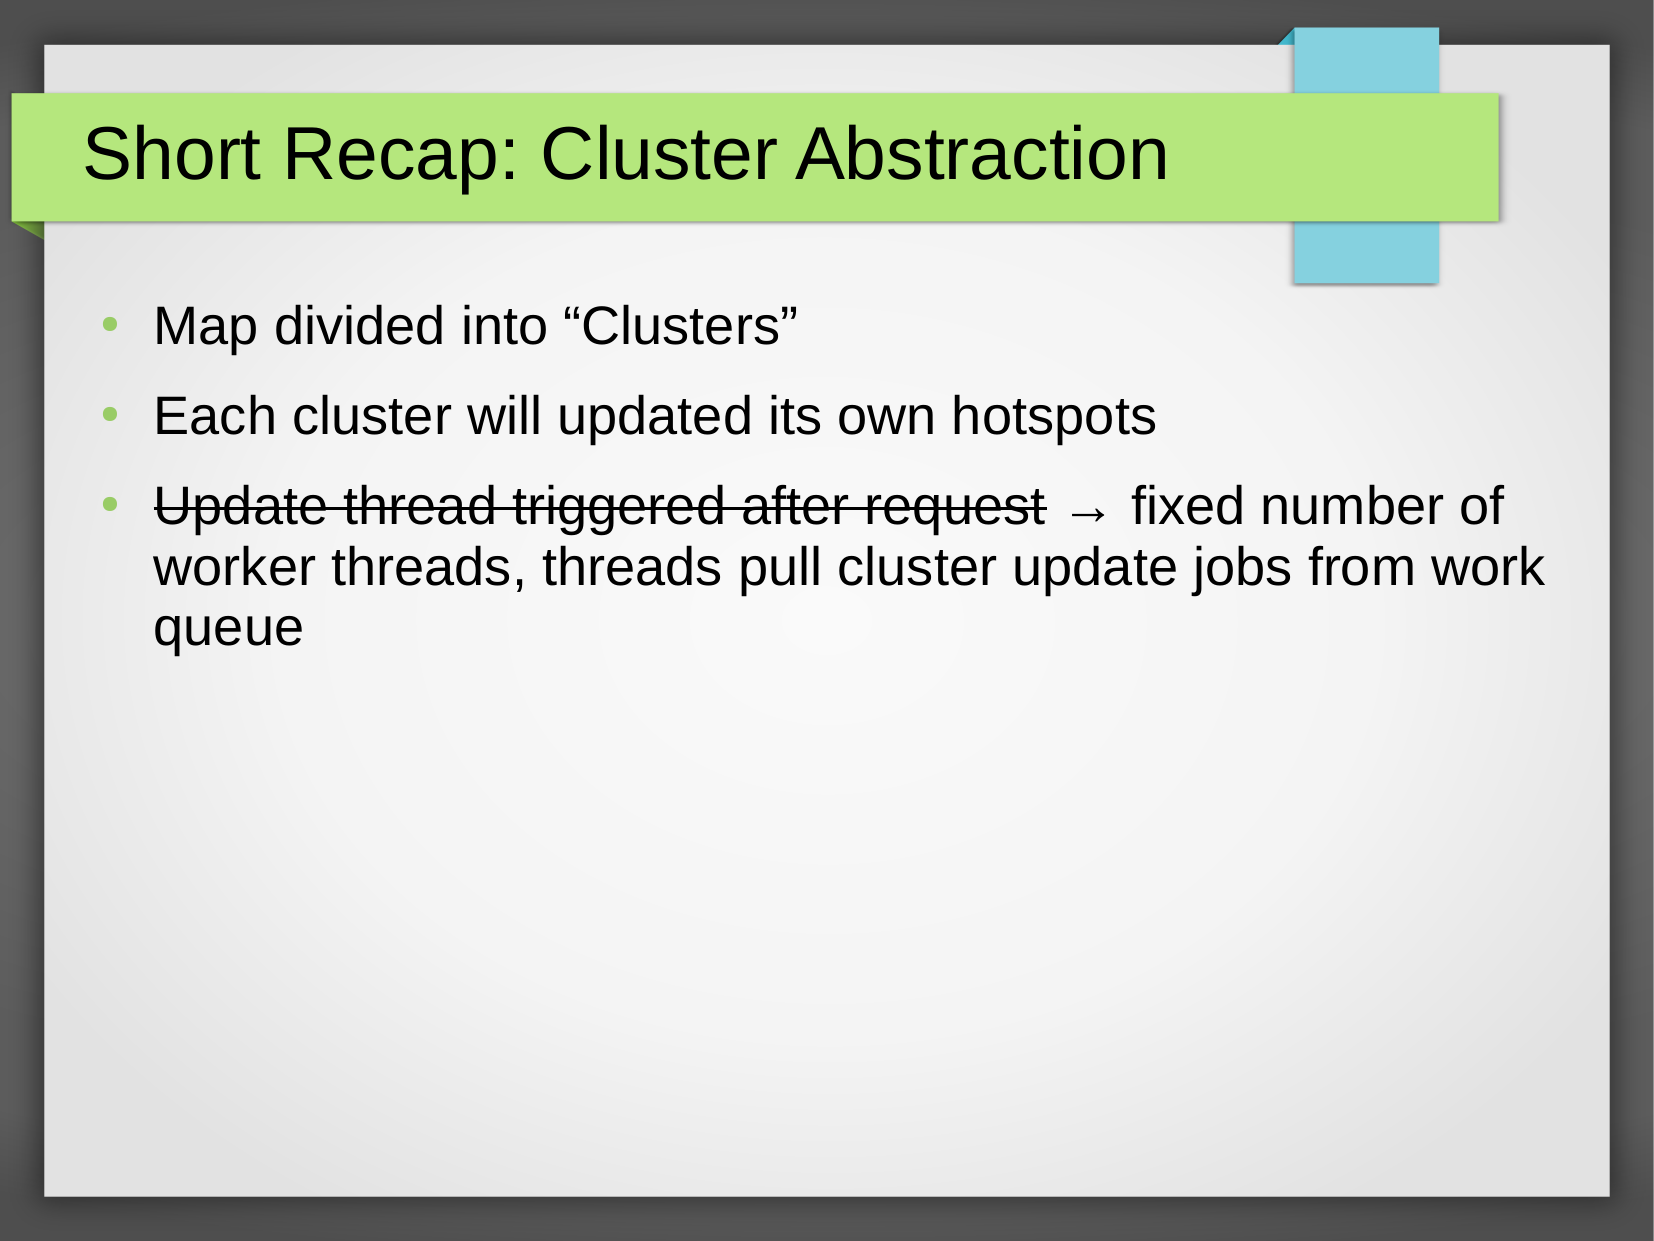

# Short Recap: Cluster Abstraction
Map divided into “Clusters”
Each cluster will updated its own hotspots
Update thread triggered after request → fixed number of worker threads, threads pull cluster update jobs from work queue